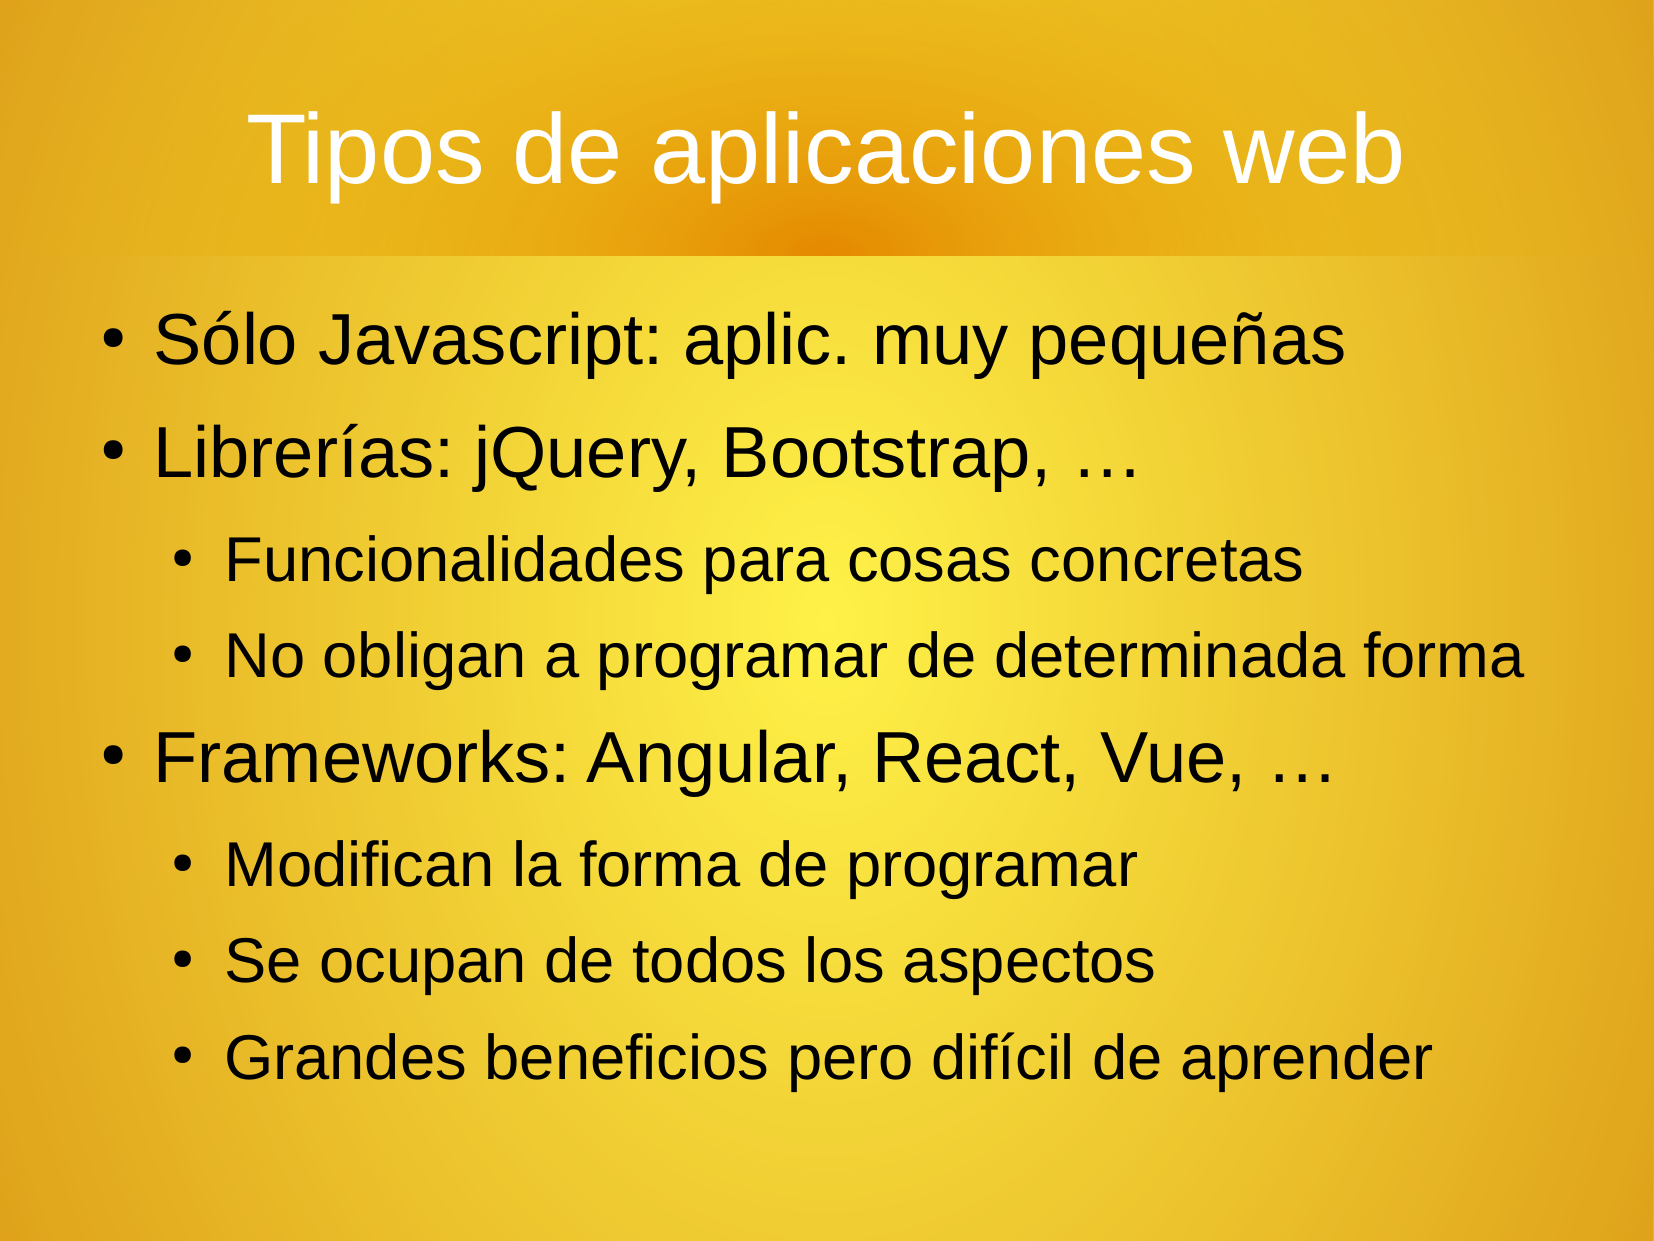

# Tipos de aplicaciones web
Sólo Javascript: aplic. muy pequeñas
Librerías: jQuery, Bootstrap, …
Funcionalidades para cosas concretas
No obligan a programar de determinada forma
Frameworks: Angular, React, Vue, …
Modifican la forma de programar
Se ocupan de todos los aspectos
Grandes beneficios pero difícil de aprender